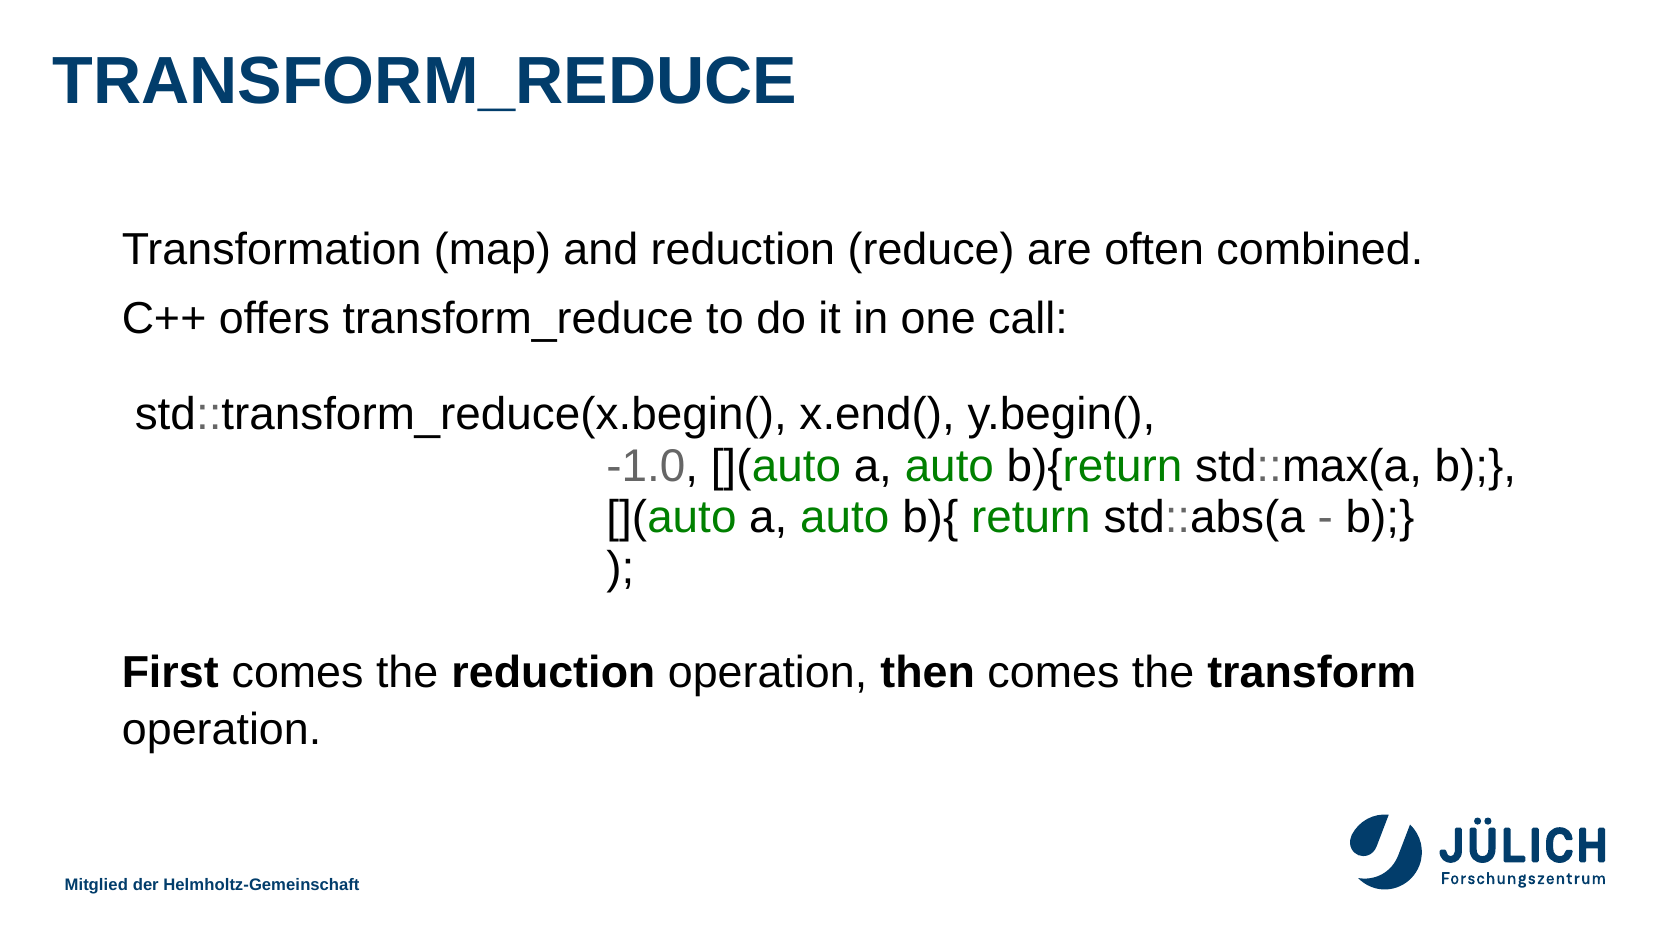

# transform_reduce
Transformation (map) and reduction (reduce) are often combined.
C++ offers transform_reduce to do it in one call:
First comes the reduction operation, then comes the transform operation.
std::transform_reduce(x.begin(), x.end(), y.begin(),
 -1.0, [](auto a, auto b){return std::max(a, b);},
 [](auto a, auto b){ return std::abs(a - b);}
 );